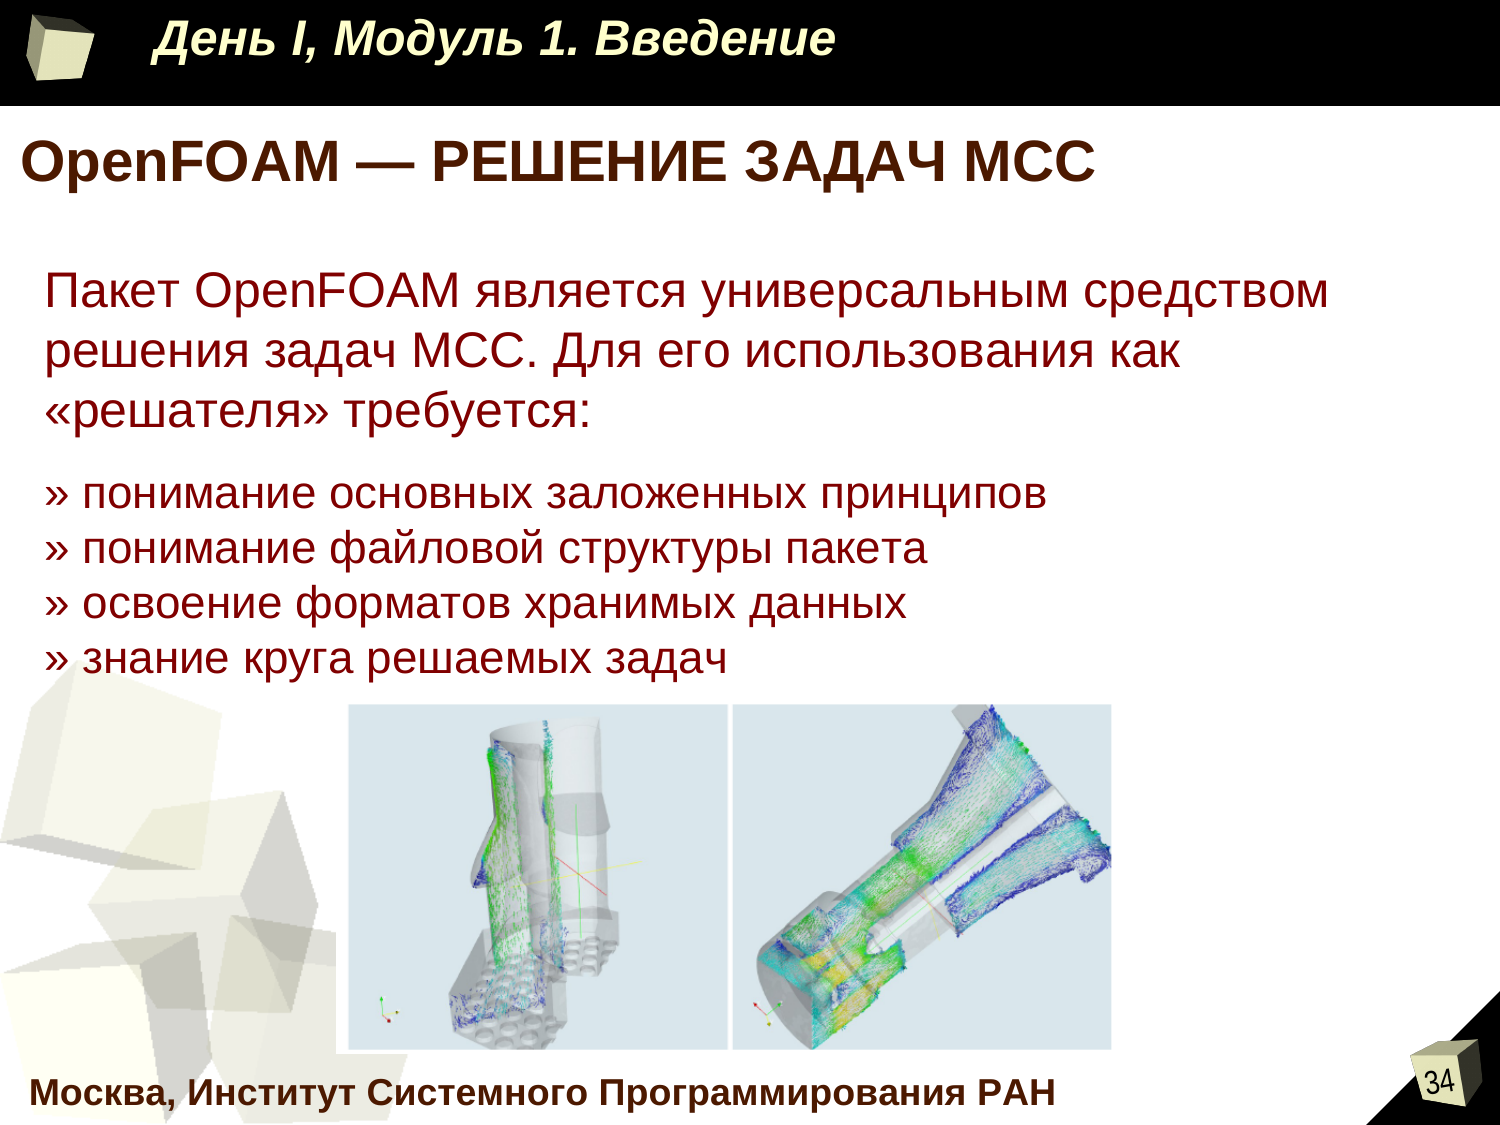

#
OpenFOAM — РЕШЕНИЕ ЗАДАЧ МСС
Пакет OpenFOAM является универсальным средством решения задач МСС. Для его использования как «решателя» требуется:
» понимание основных заложенных принципов
» понимание файловой структуры пакета
» освоение форматов хранимых данных
» знание круга решаемых задач